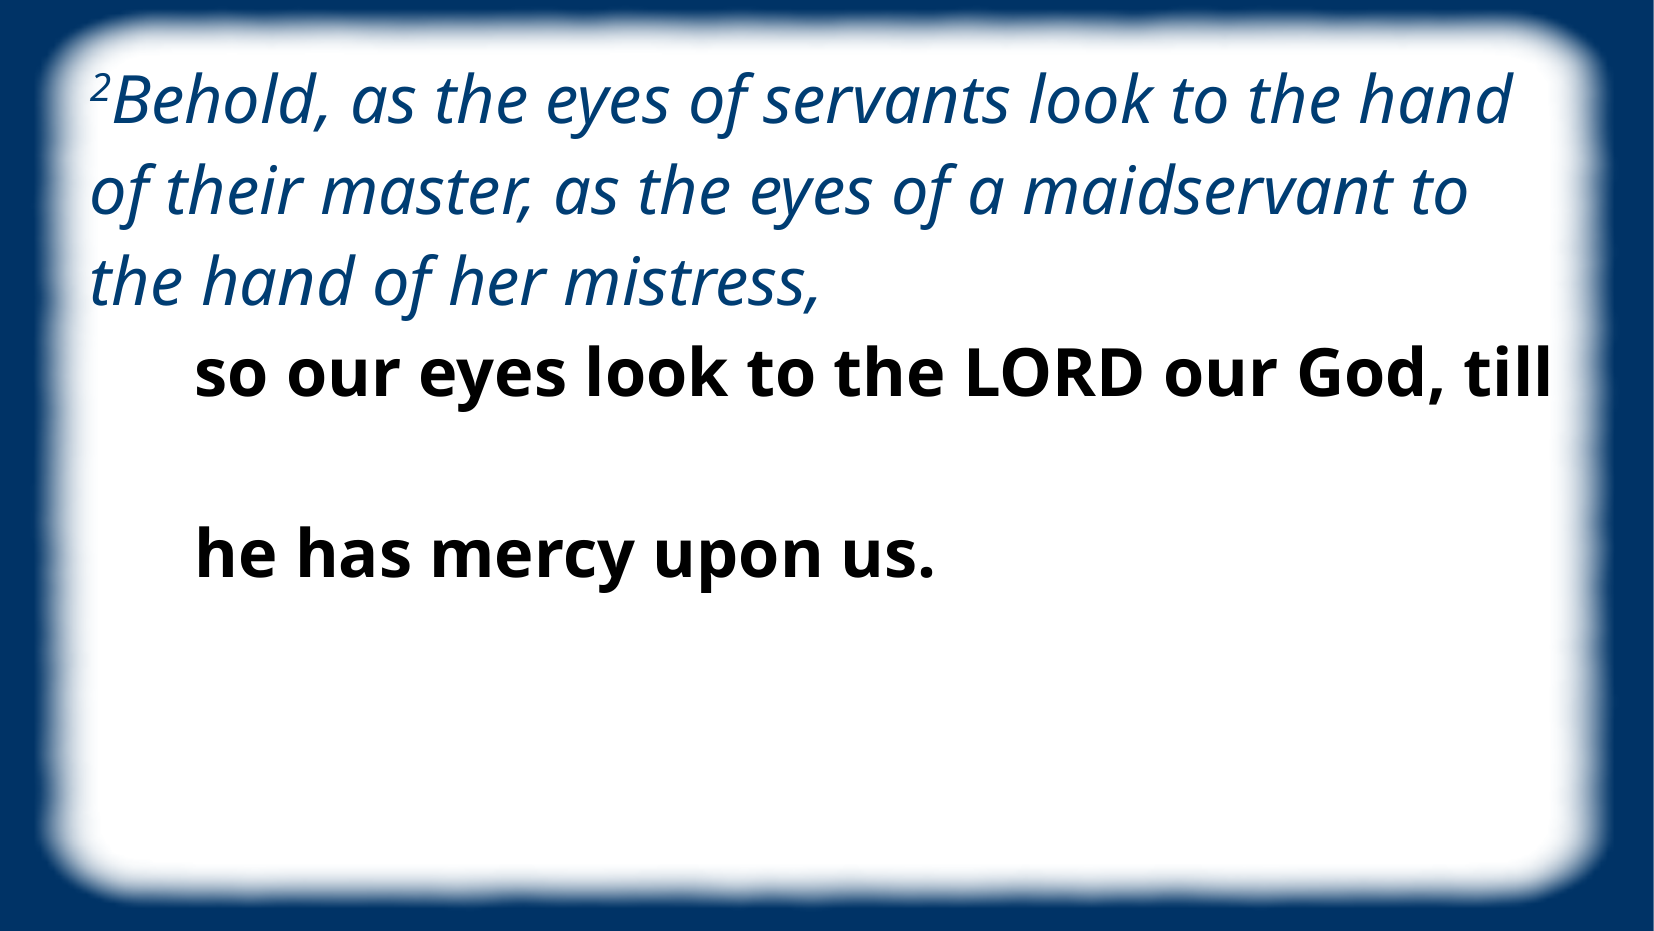

2Behold, as the eyes of servants look to the hand of their master, as the eyes of a maidservant to the hand of her mistress,
 so our eyes look to the LORD our God, till
 he has mercy upon us.